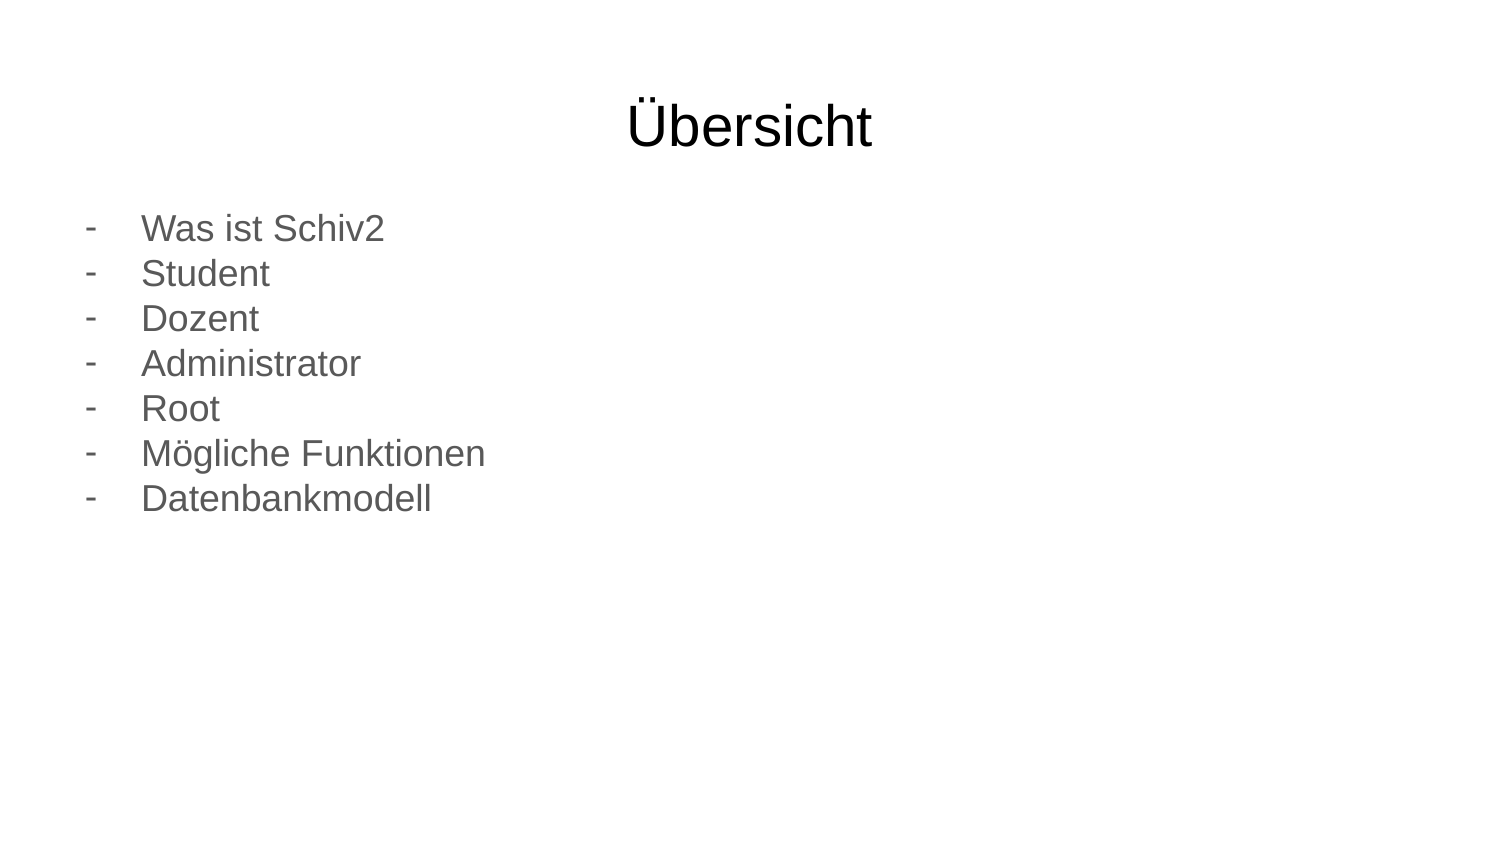

# Übersicht
Was ist Schiv2
Student
Dozent
Administrator
Root
Mögliche Funktionen
Datenbankmodell